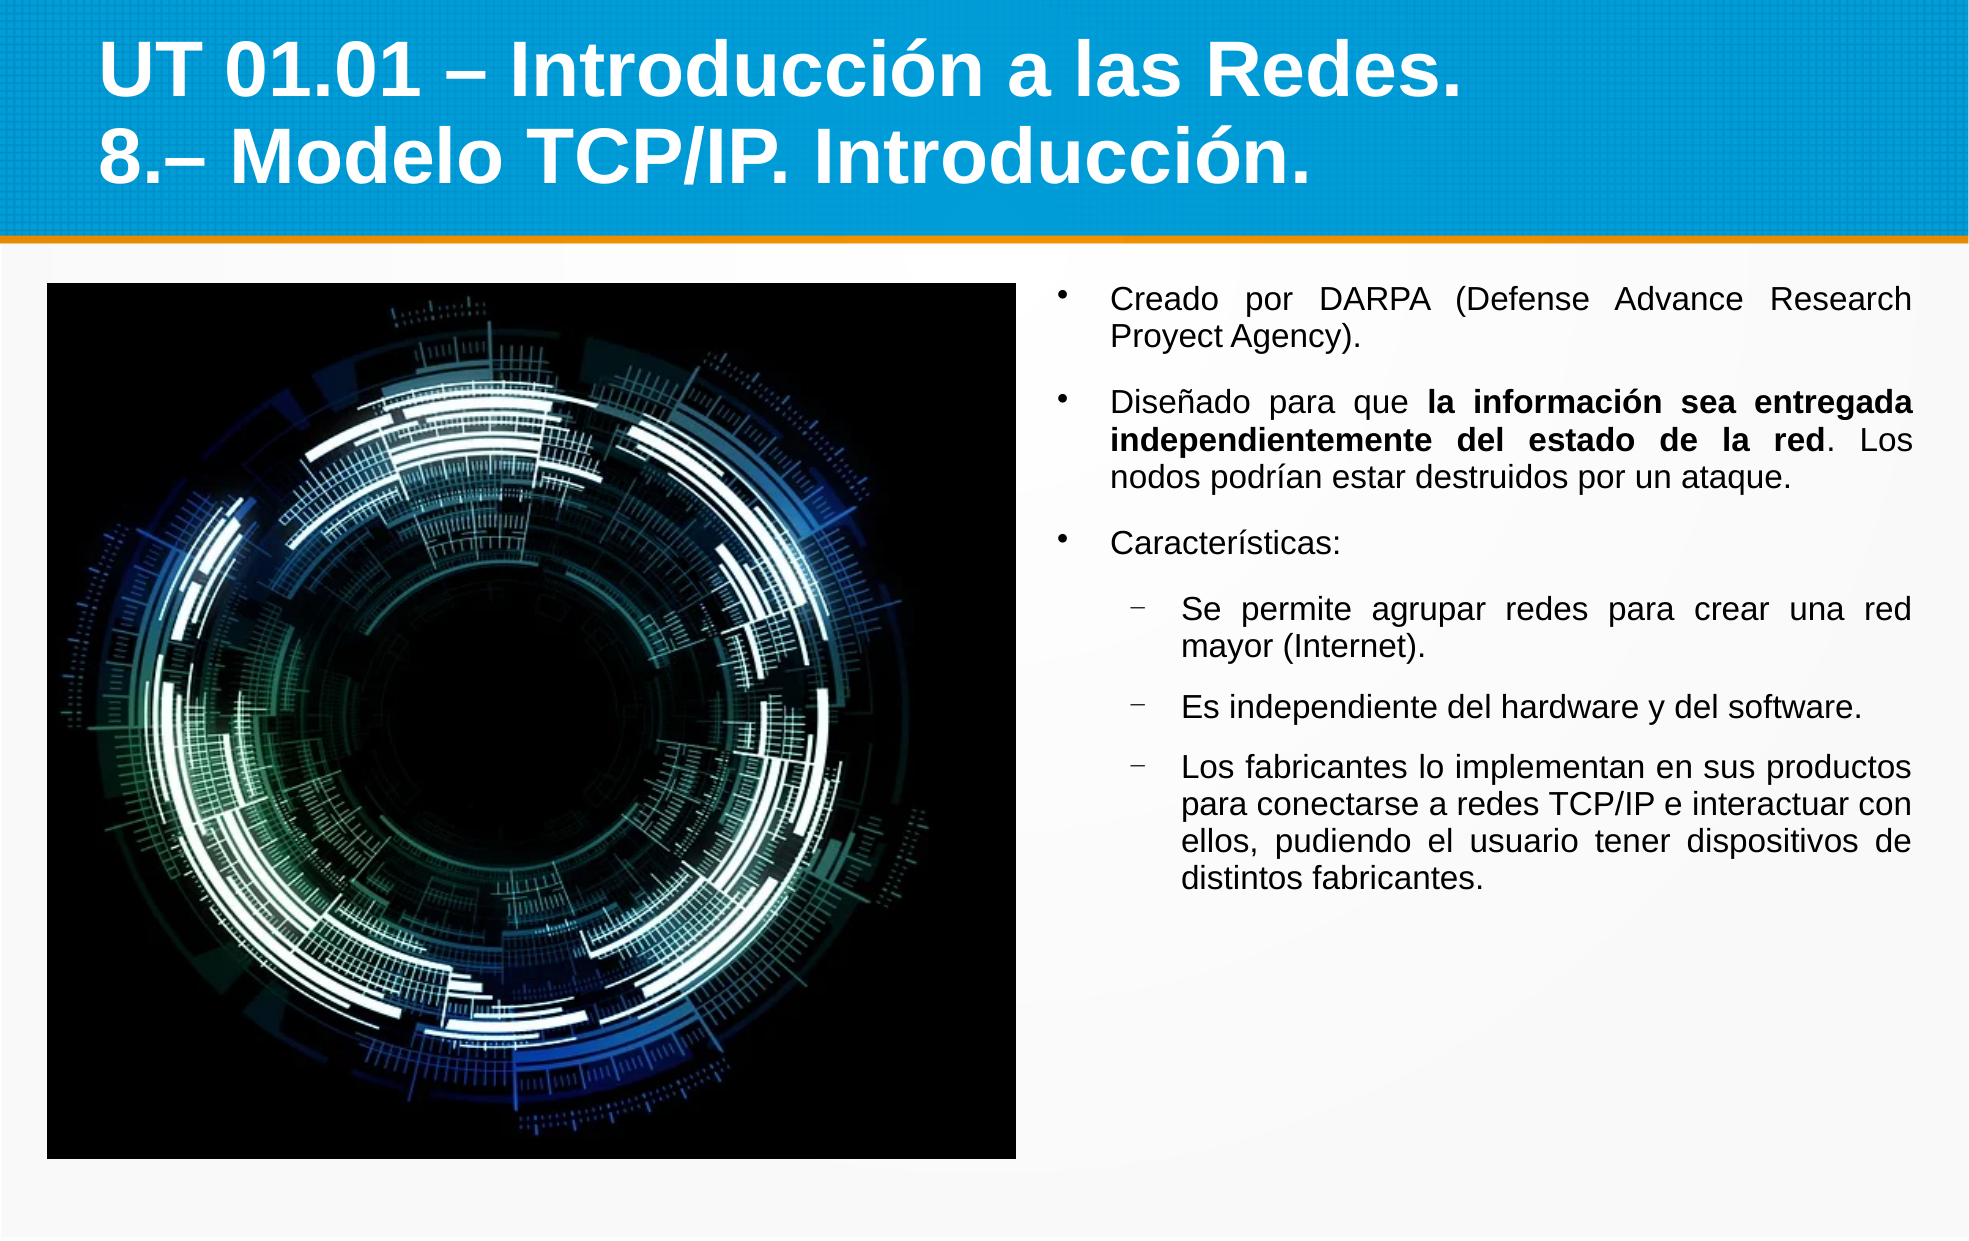

# UT 01.01 – Introducción a las Redes. 8.– Modelo TCP/IP. Introducción.
Creado por DARPA (Defense Advance Research Proyect Agency).
Diseñado para que la información sea entregada independientemente del estado de la red. Los nodos podrían estar destruidos por un ataque.
Características:
Se permite agrupar redes para crear una red mayor (Internet).
Es independiente del hardware y del software.
Los fabricantes lo implementan en sus productos para conectarse a redes TCP/IP e interactuar con ellos, pudiendo el usuario tener dispositivos de distintos fabricantes.